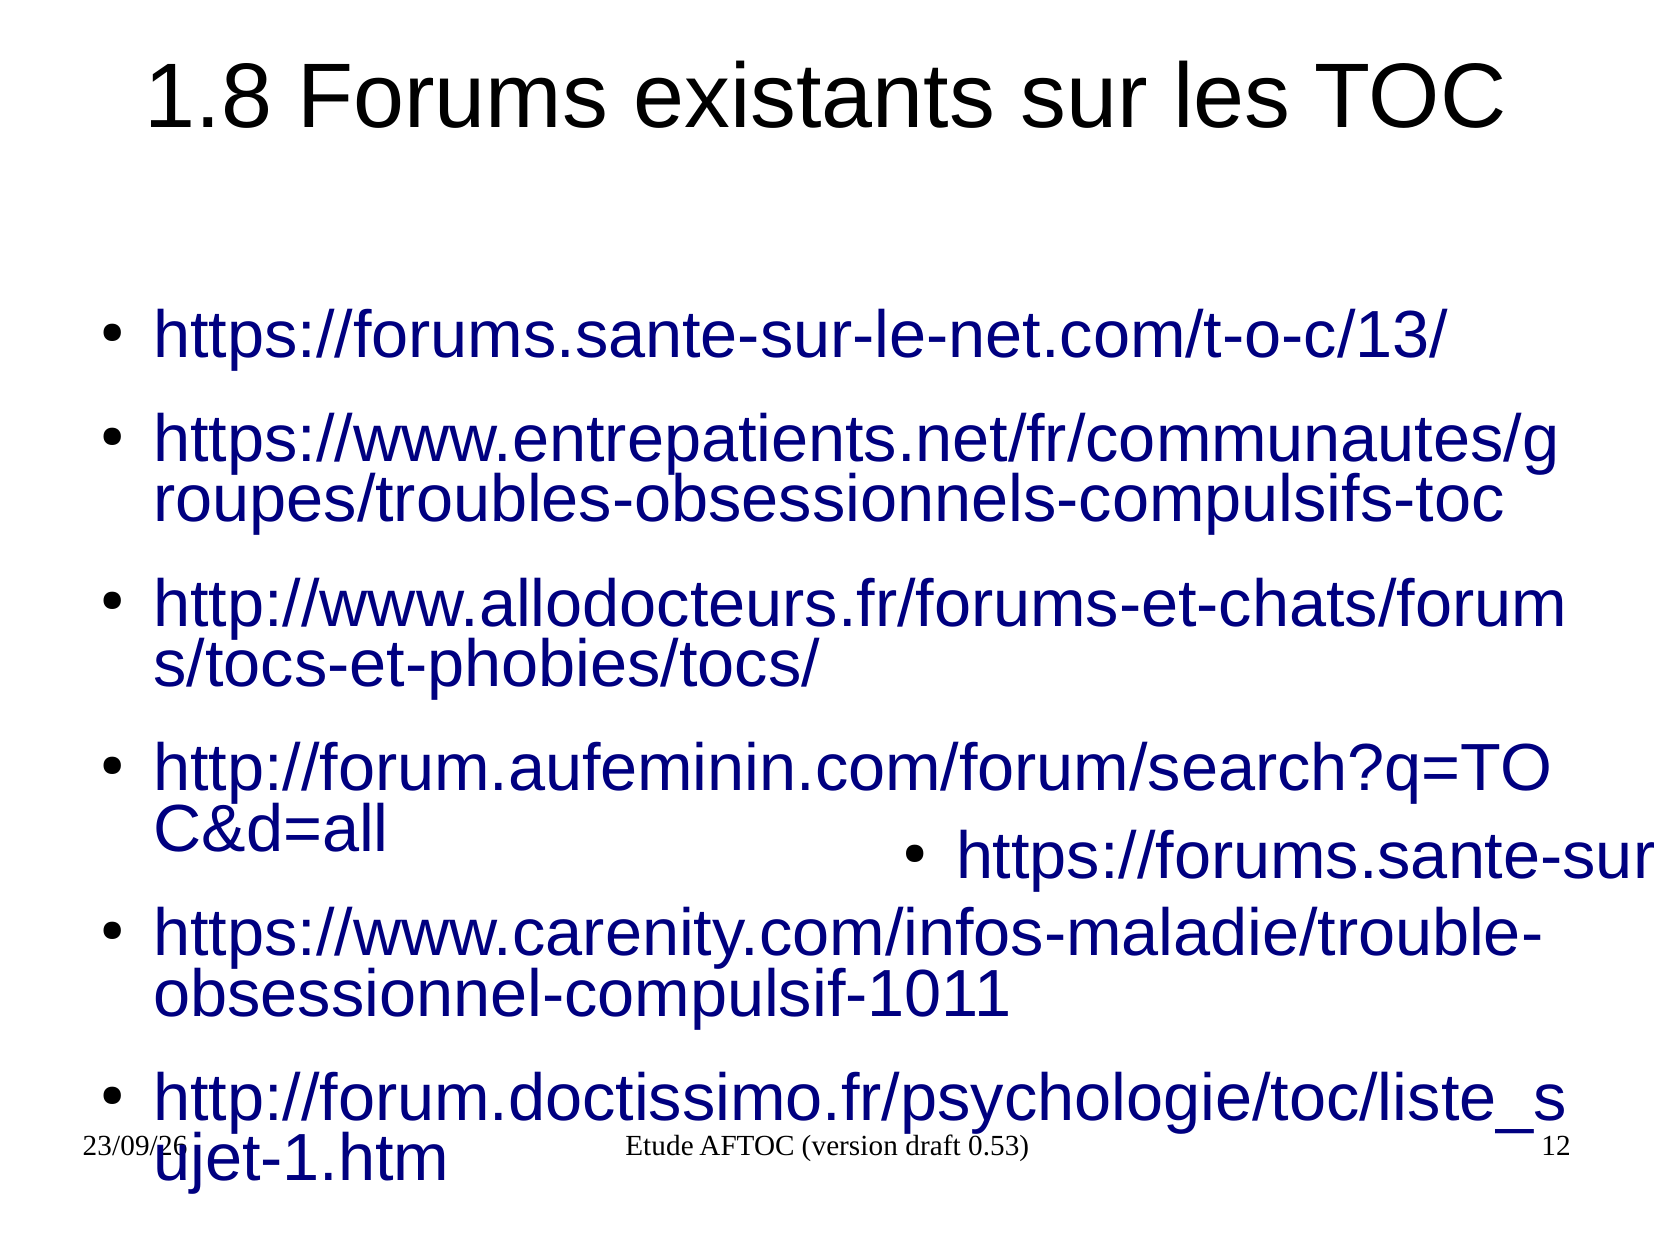

# 1.8 Forums existants sur les TOC
https://forums.sante-sur-le-net.com/t-o-c/13/
https://www.entrepatients.net/fr/communautes/groupes/troubles-obsessionnels-compulsifs-toc
http://www.allodocteurs.fr/forums-et-chats/forums/tocs-et-phobies/tocs/
http://forum.aufeminin.com/forum/search?q=TOC&d=all
https://www.carenity.com/infos-maladie/trouble-obsessionnel-compulsif-1011
http://forum.doctissimo.fr/psychologie/toc/liste_sujet-1.htm
https://forums.sante-sur-le-net.com/t-o-c/13/
Etude AFTOC (version draft 0.53)
12